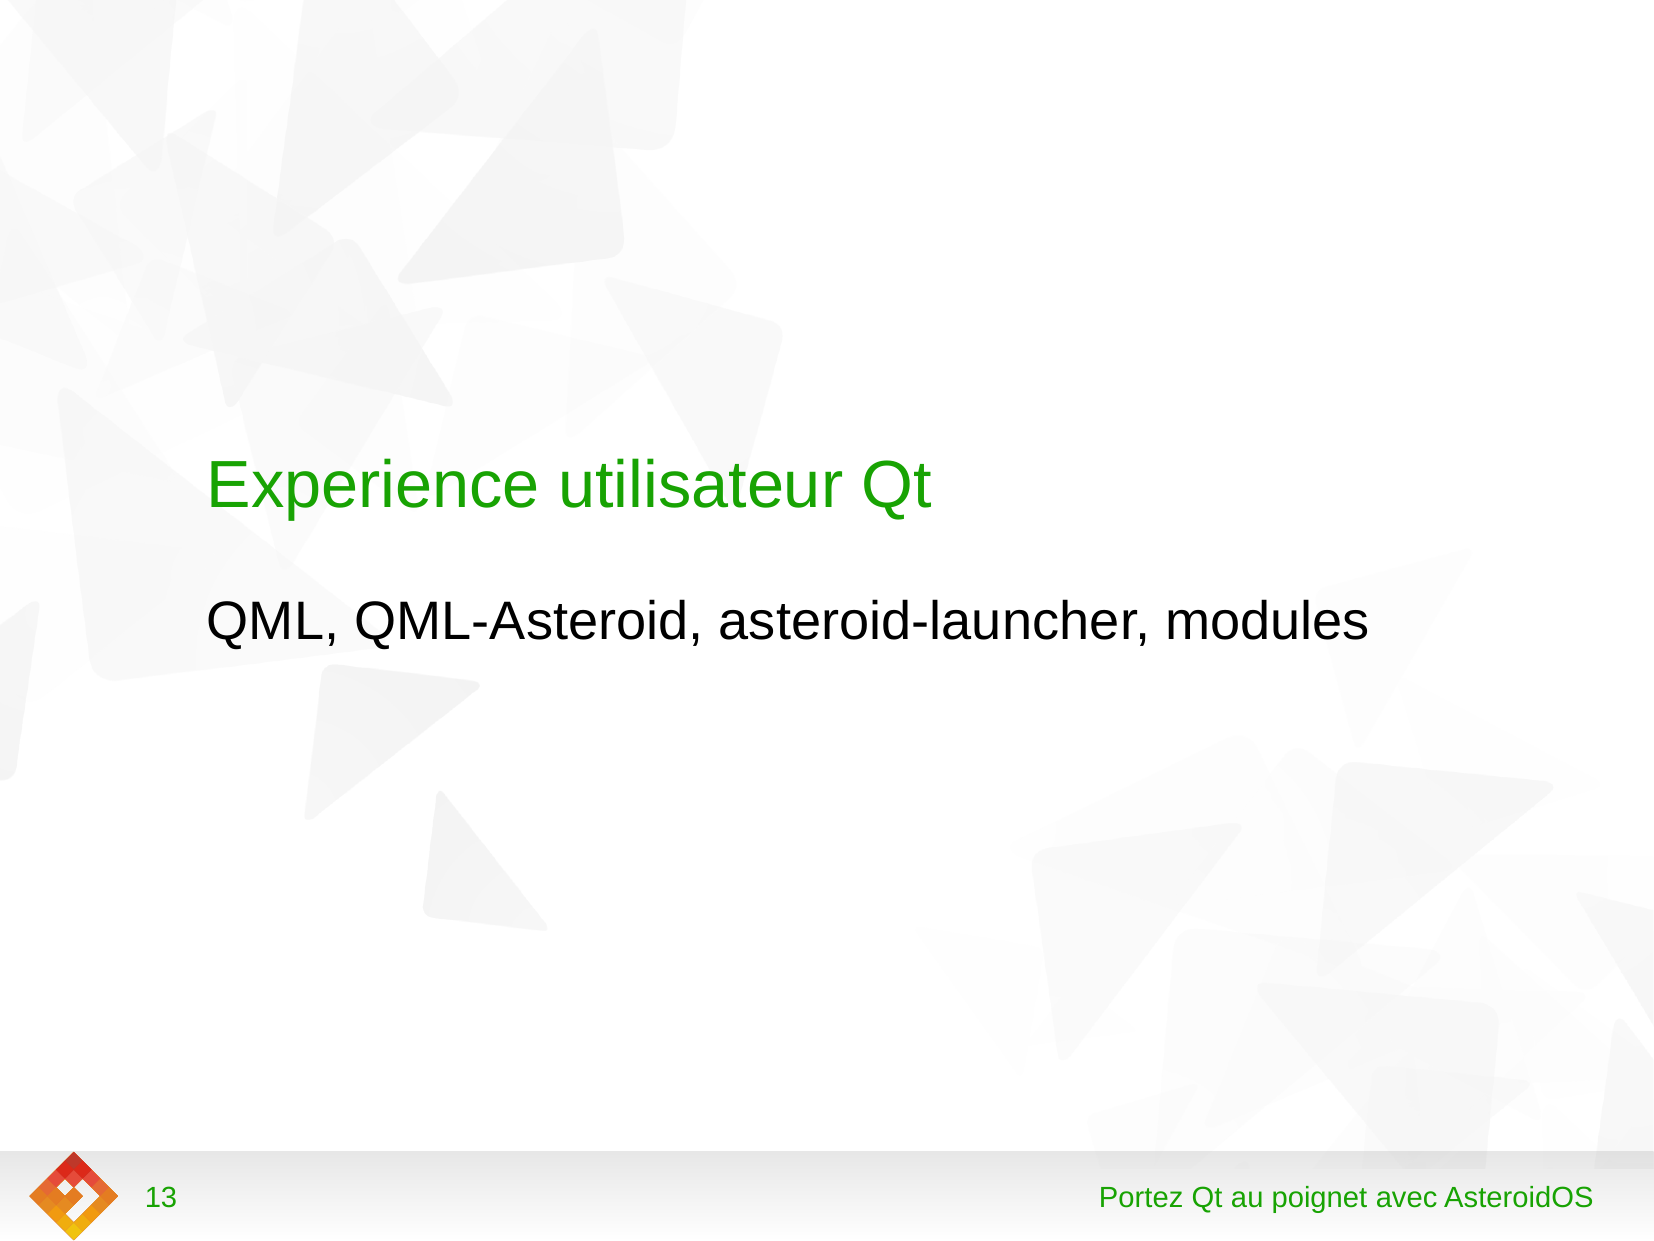

# Experience utilisateur Qt
QML, QML-Asteroid, asteroid-launcher, modules
13
Portez Qt au poignet avec AsteroidOS